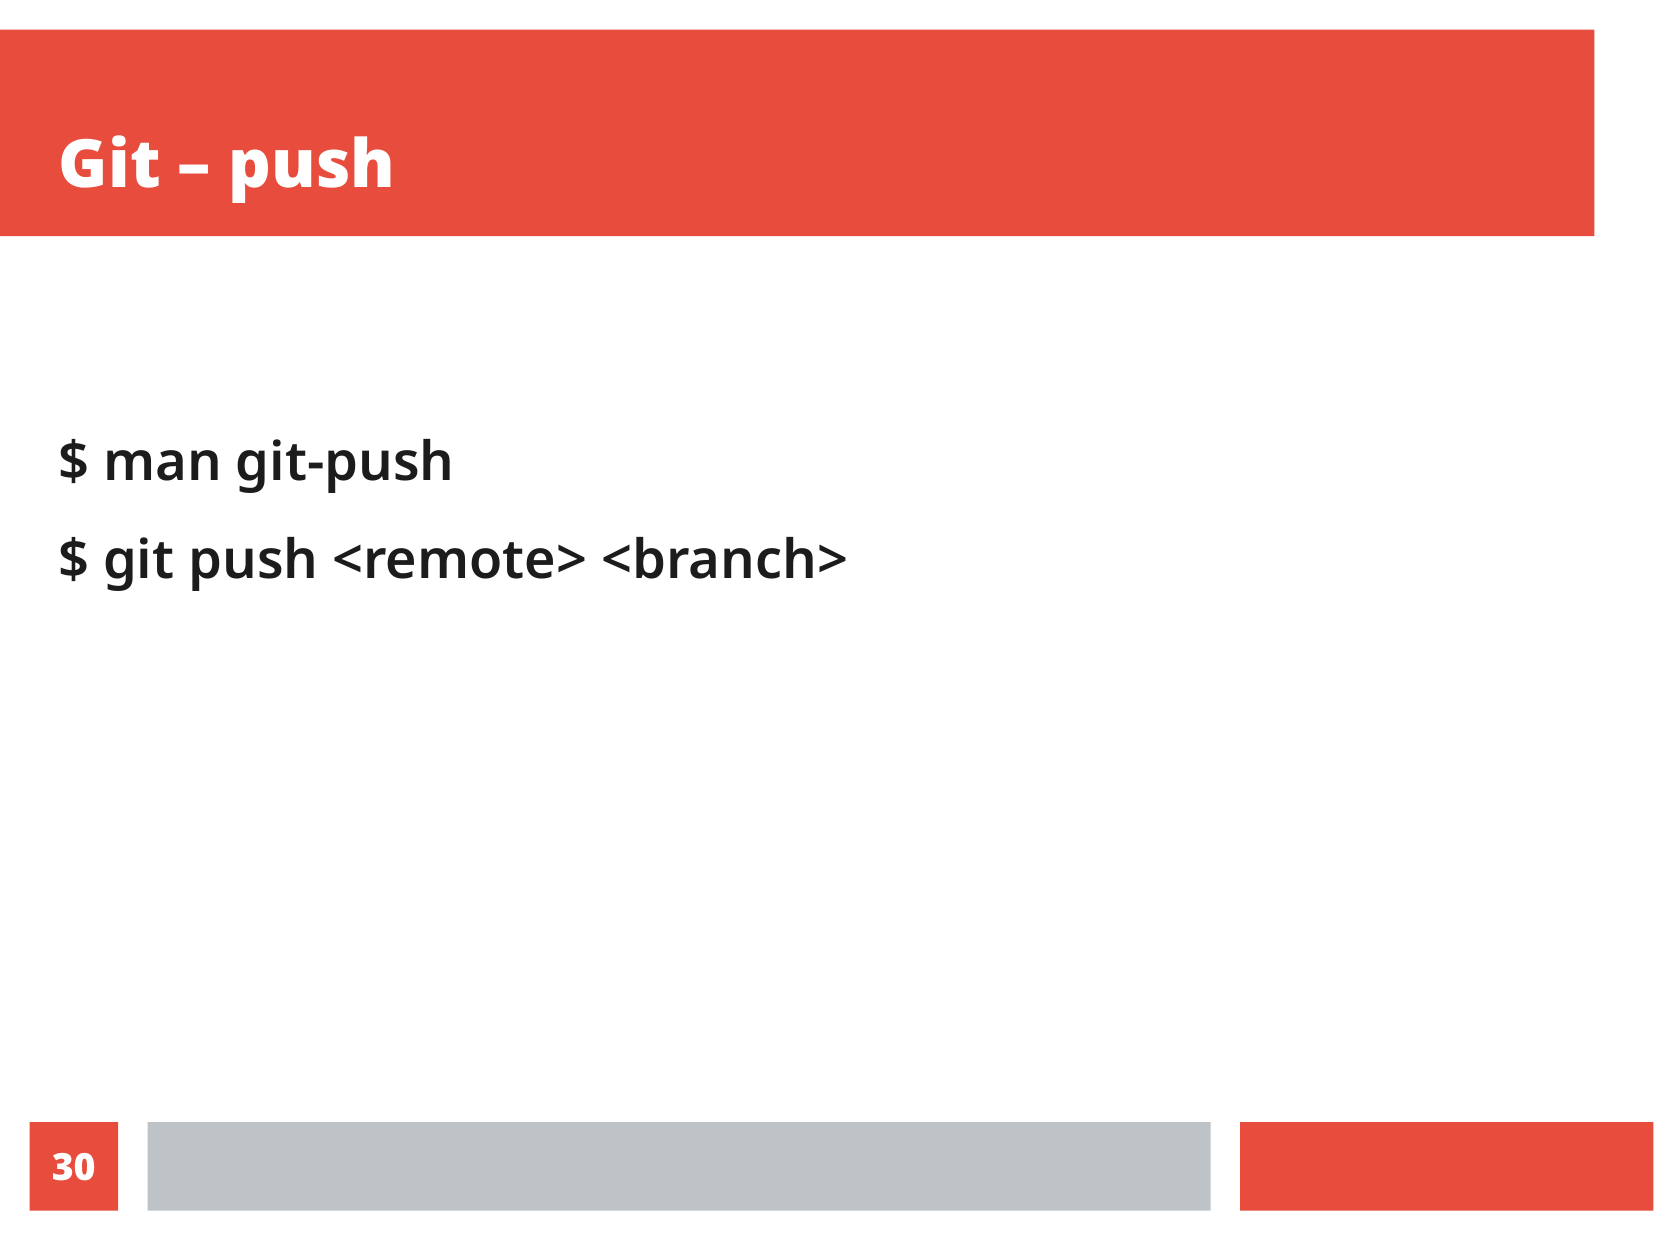

# Git – push
$ man git-push
$ git push <remote> <branch>
30